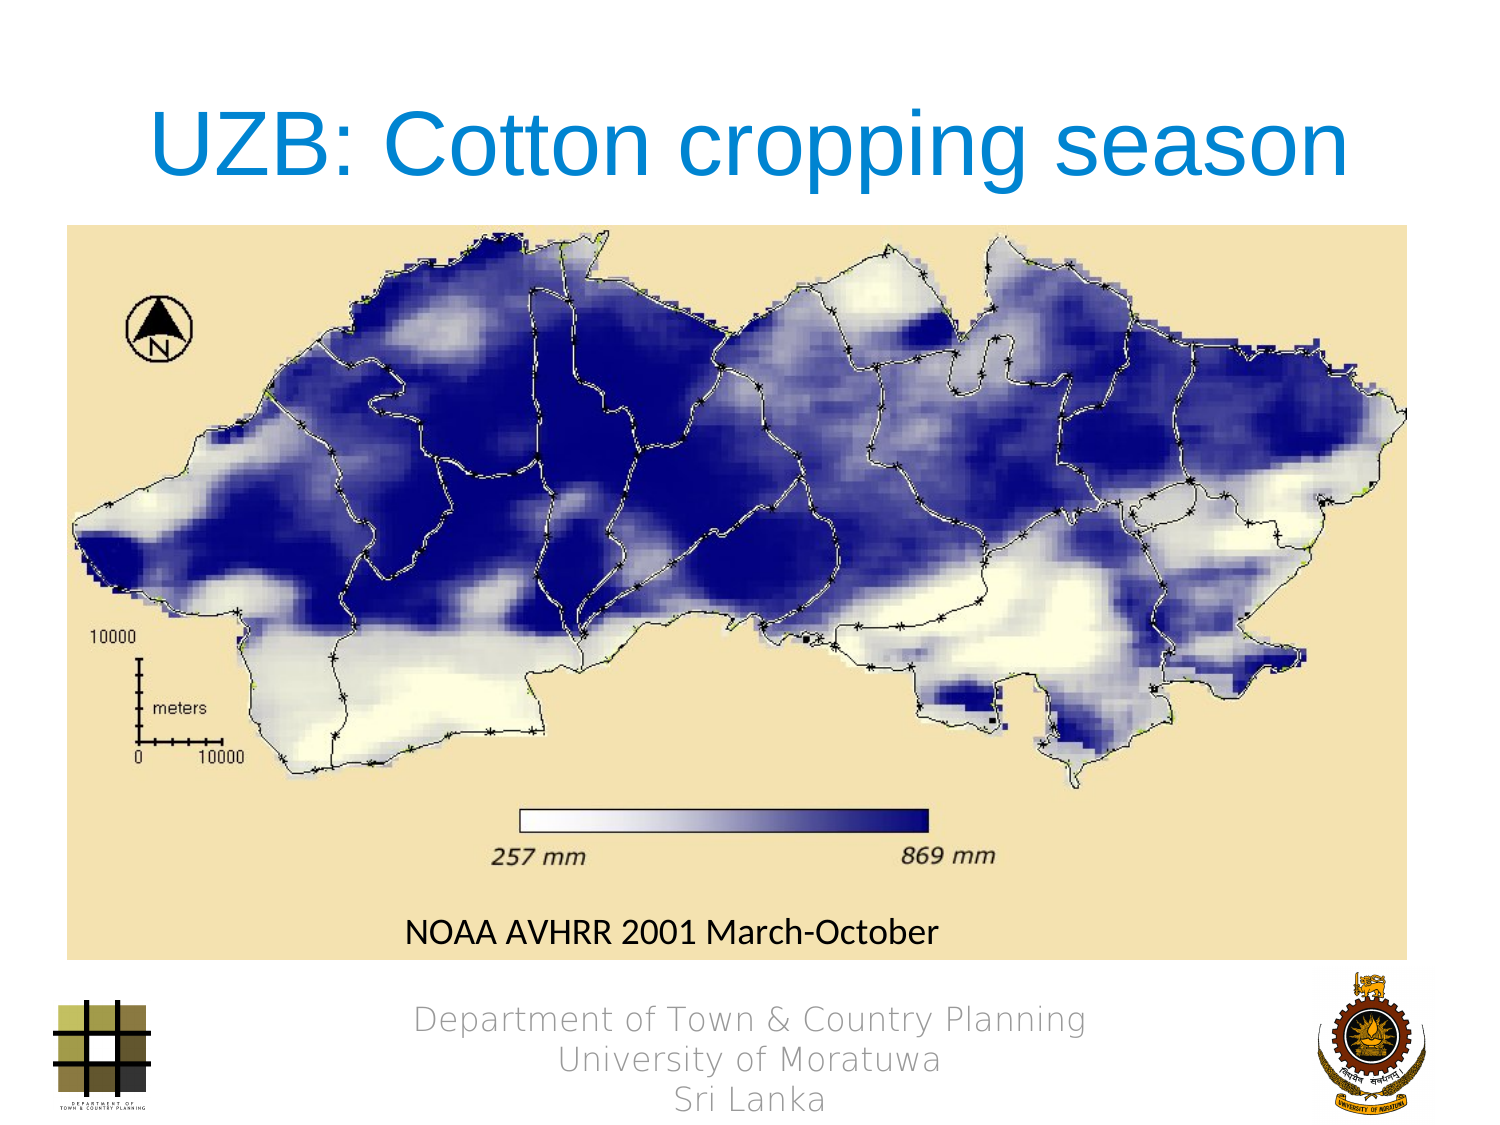

# UZB: Cotton cropping season
NOAA AVHRR 2001 March-October